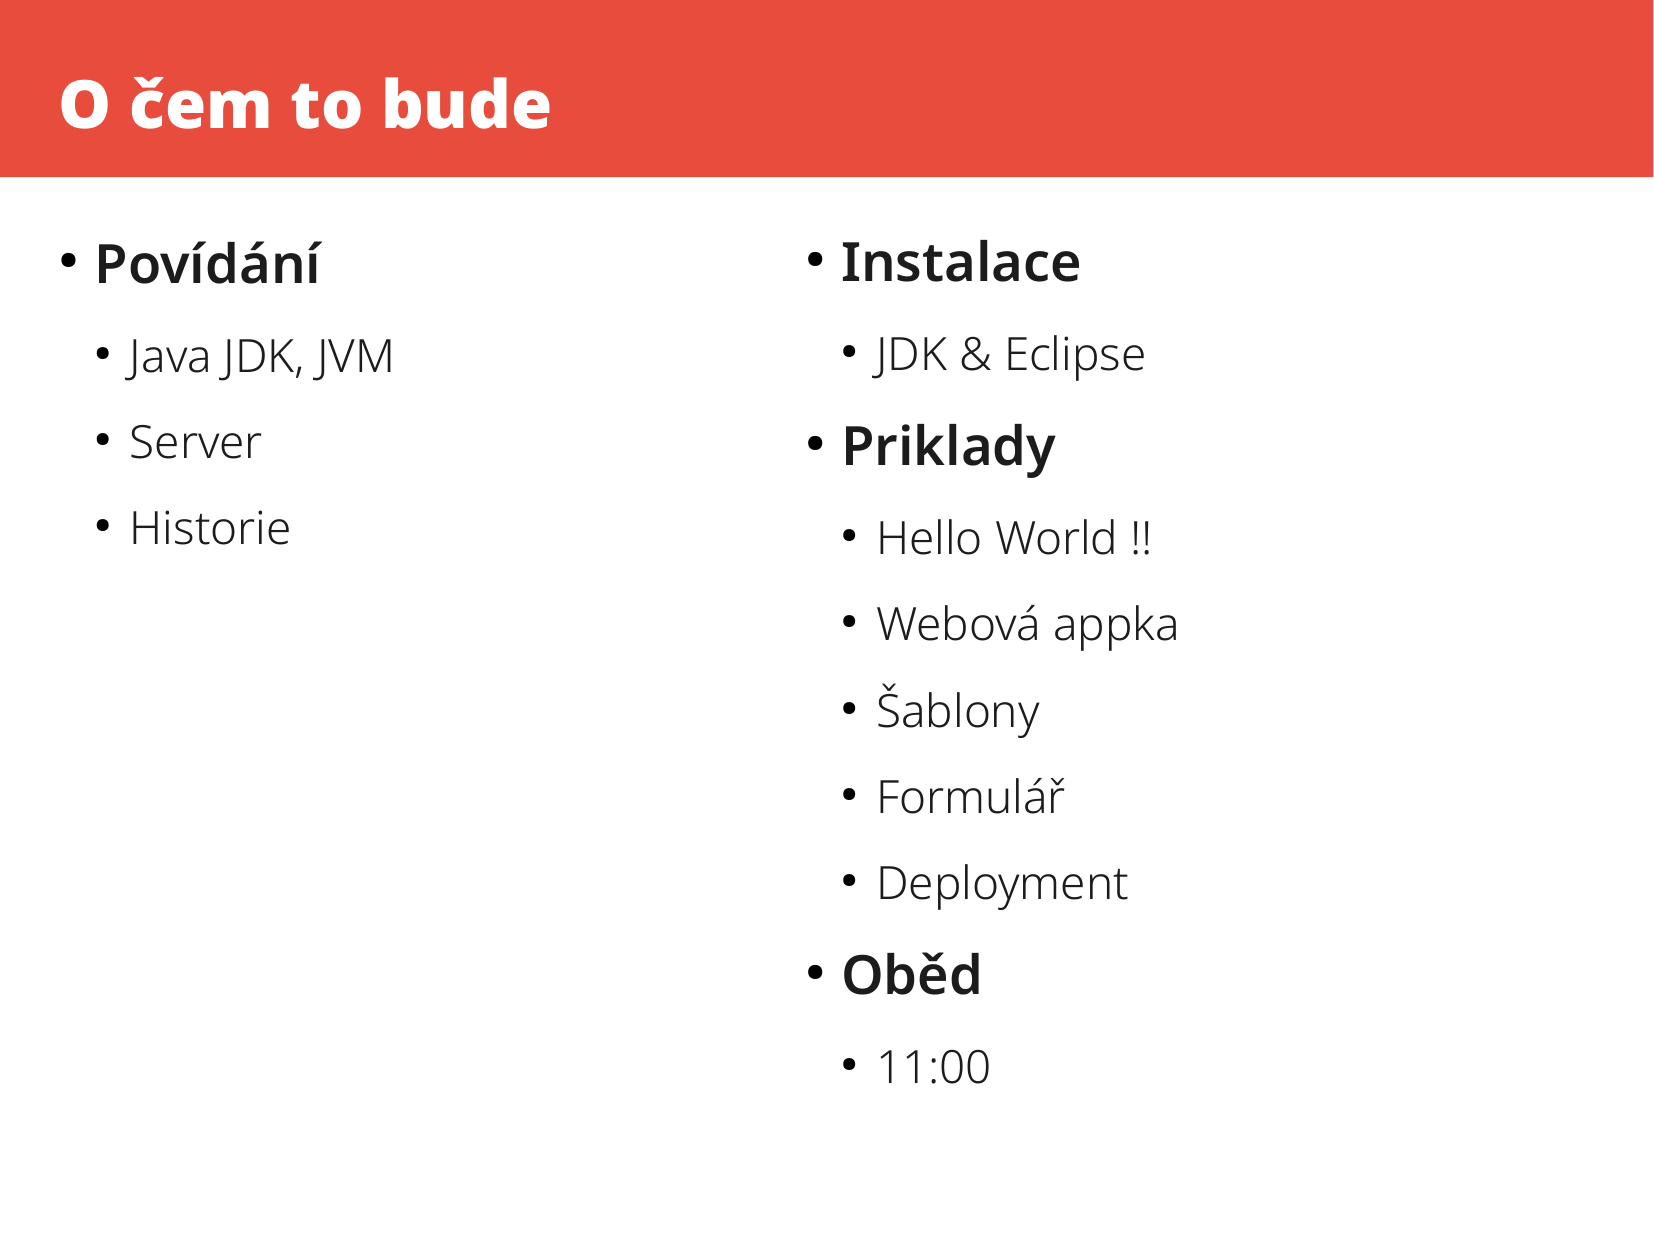

# O čem to bude
Instalace
JDK & Eclipse
Priklady
Hello World !!
Webová appka
Šablony
Formulář
Deployment
Oběd
11:00
Povídání
Java JDK, JVM
Server
Historie